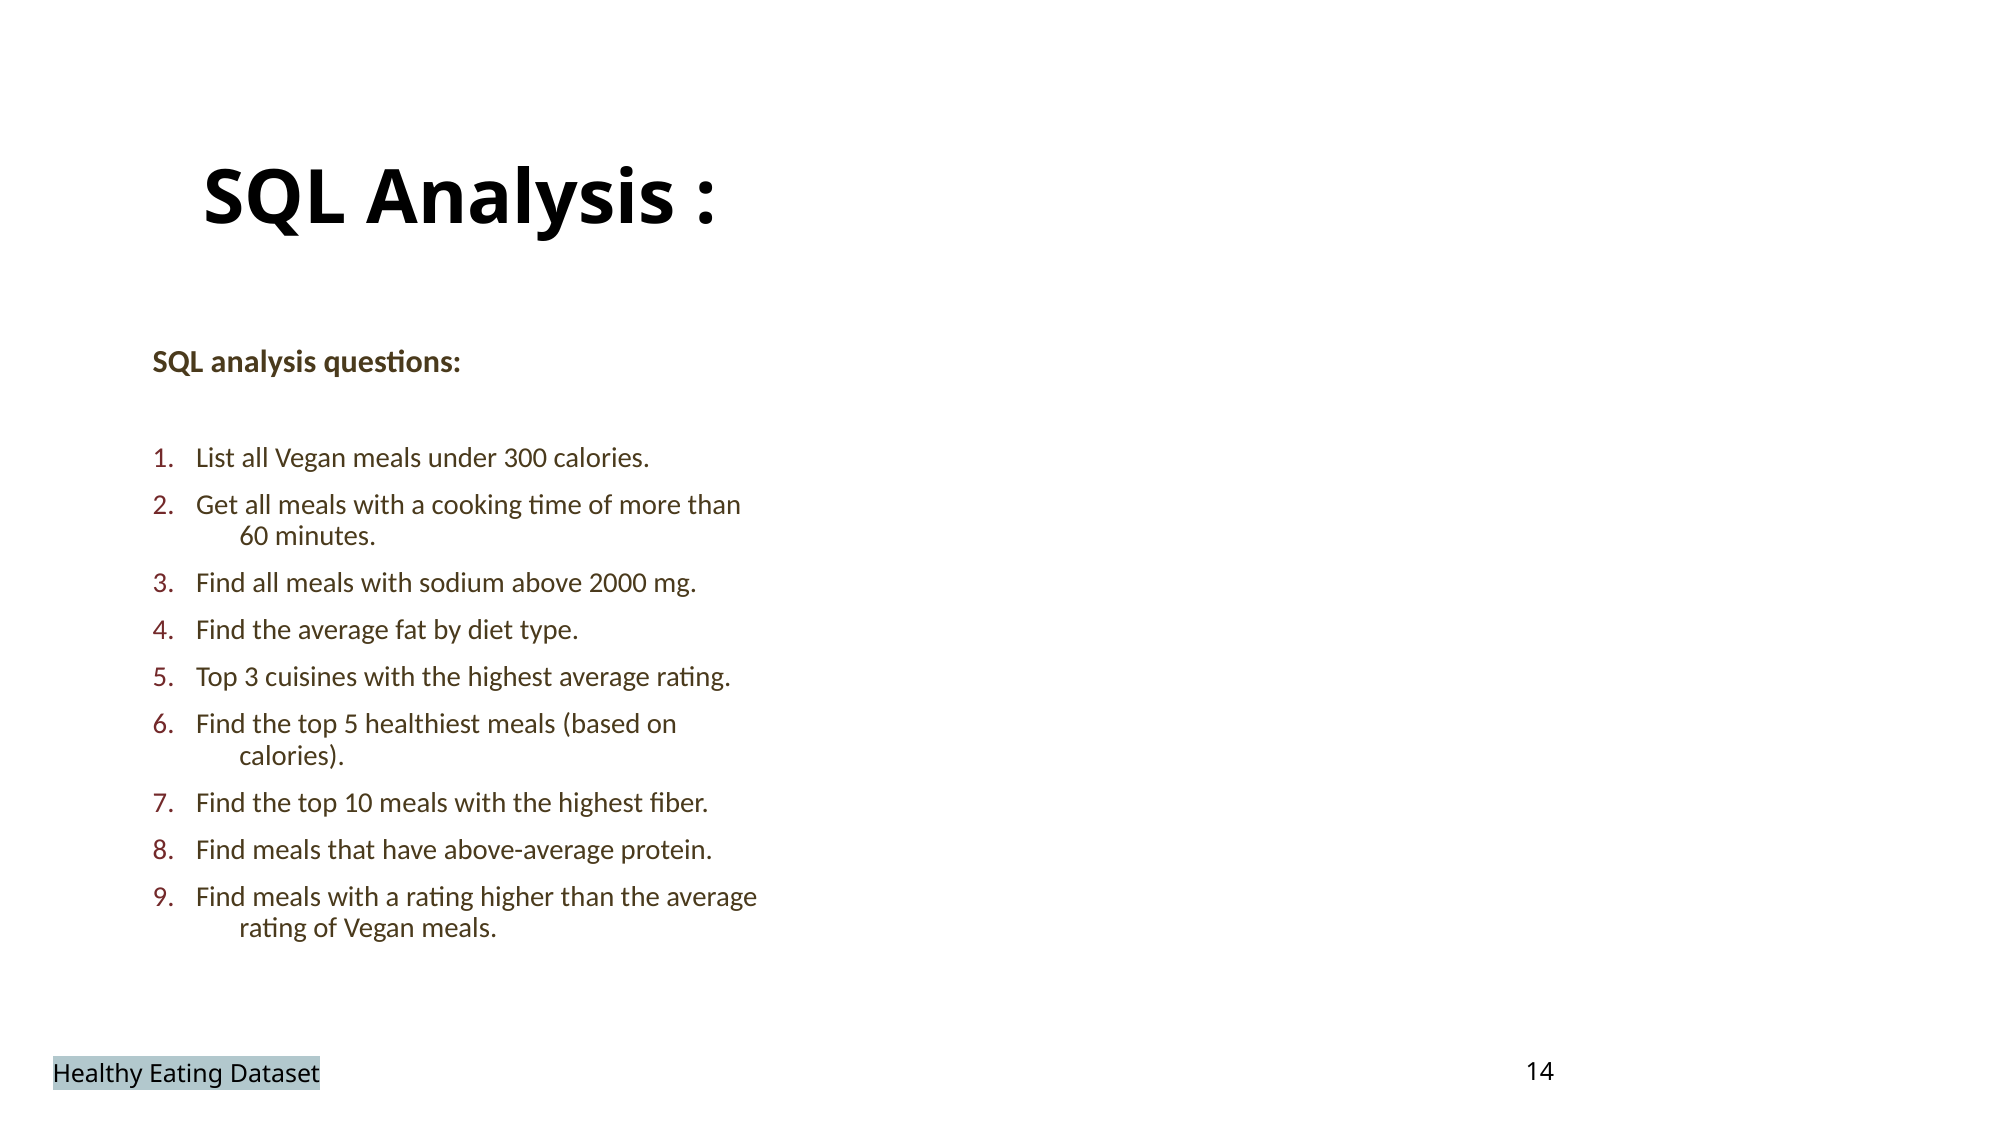

# SQL Analysis :
SQL analysis questions:
List all Vegan meals under 300 calories.
Get all meals with a cooking time of more than 60 minutes.
Find all meals with sodium above 2000 mg.
Find the average fat by diet type.
Top 3 cuisines with the highest average rating.
Find the top 5 healthiest meals (based on calories).
Find the top 10 meals with the highest fiber.
Find meals that have above-average protein.
Find meals with a rating higher than the average rating of Vegan meals.
Healthy Eating Dataset